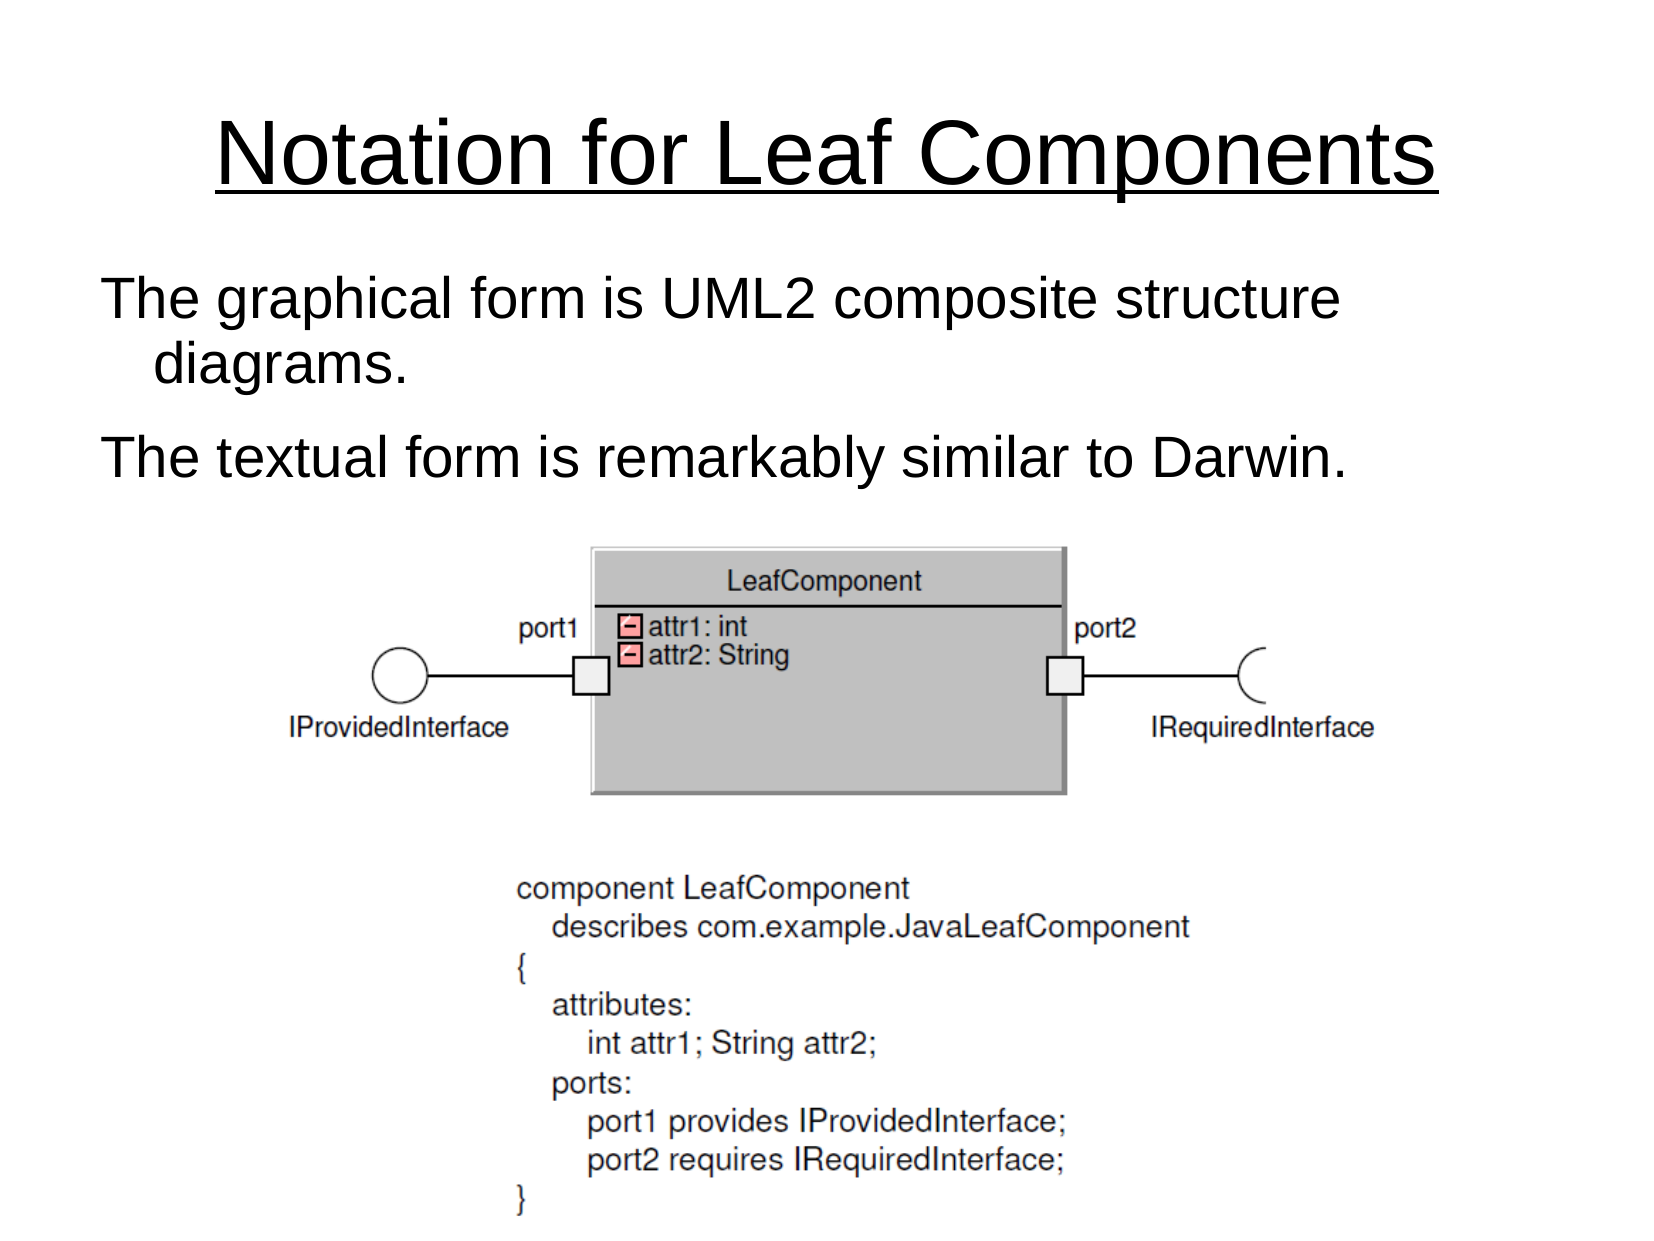

# Notation for Leaf Components
The graphical form is UML2 composite structure diagrams.
The textual form is remarkably similar to Darwin.